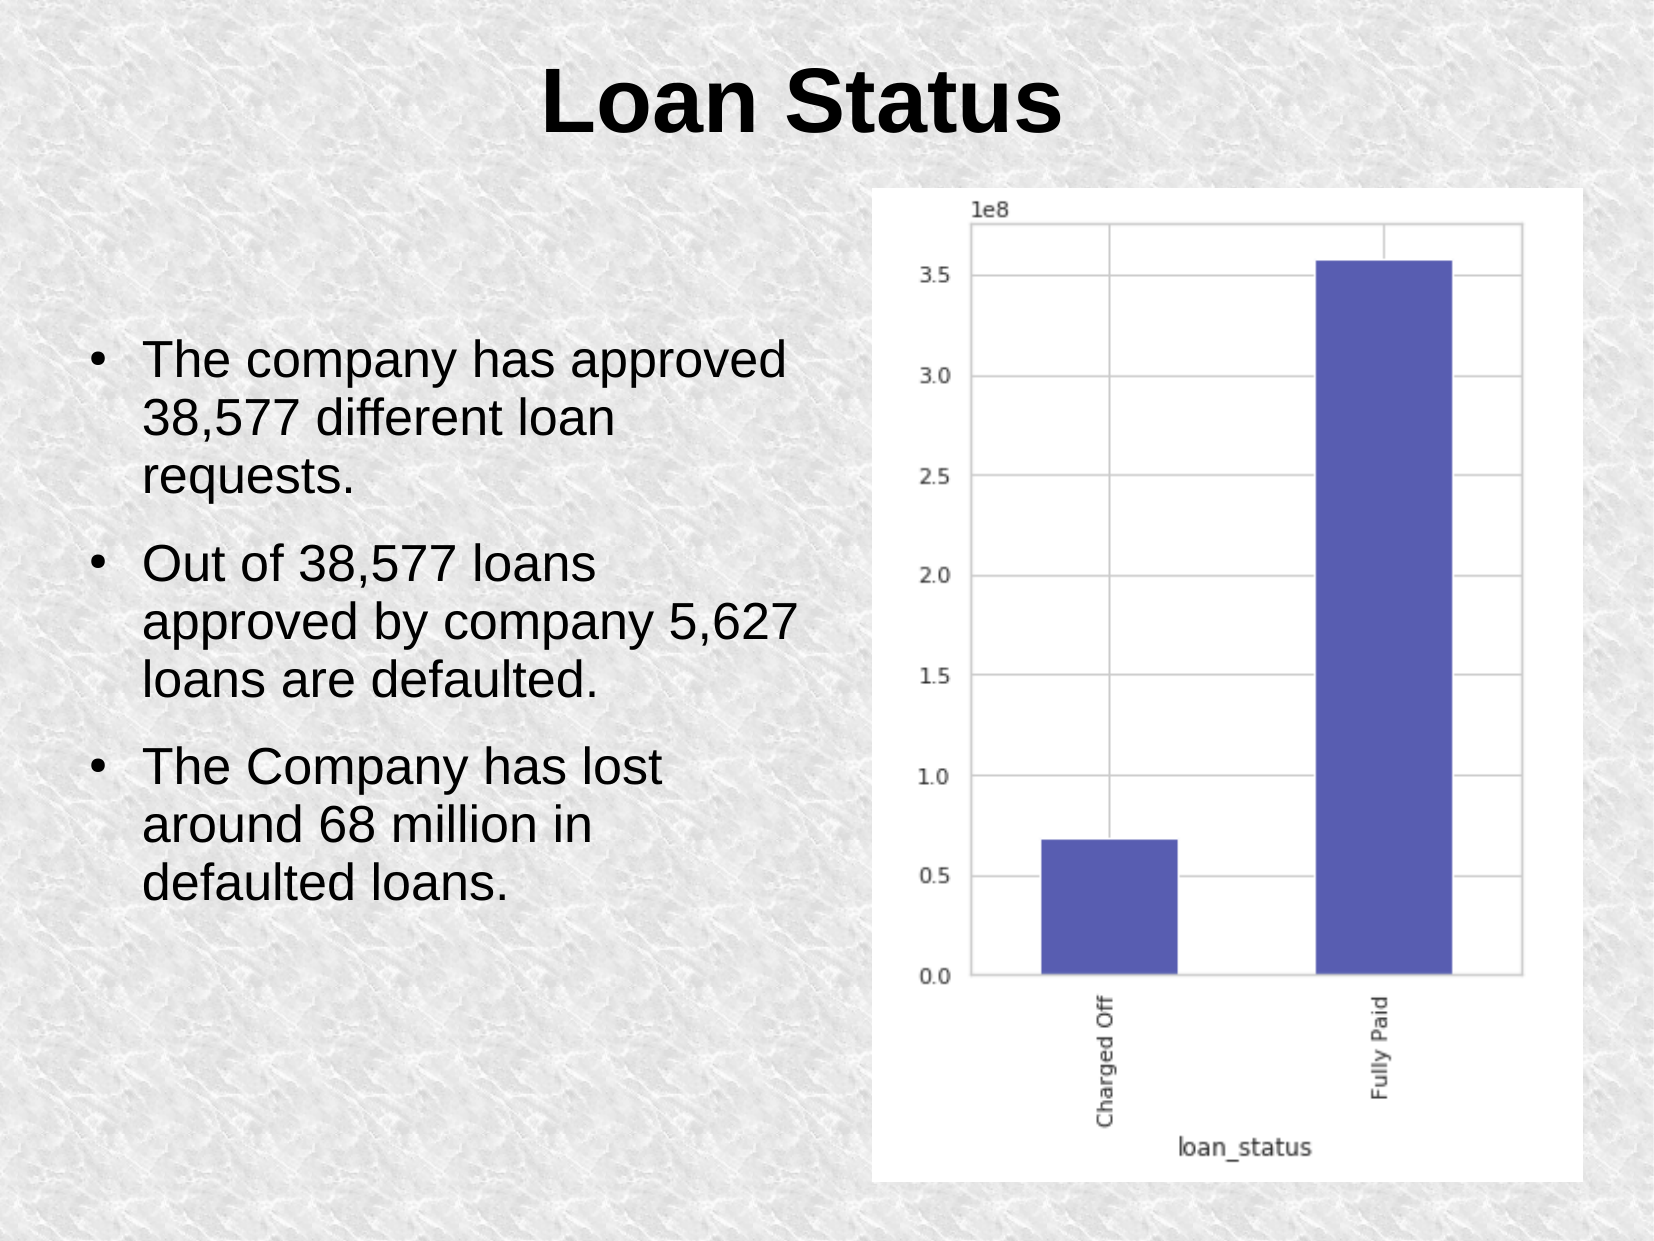

# Loan Status
The company has approved 38,577 different loan requests.
Out of 38,577 loans approved by company 5,627 loans are defaulted.
The Company has lost around 68 million in defaulted loans.